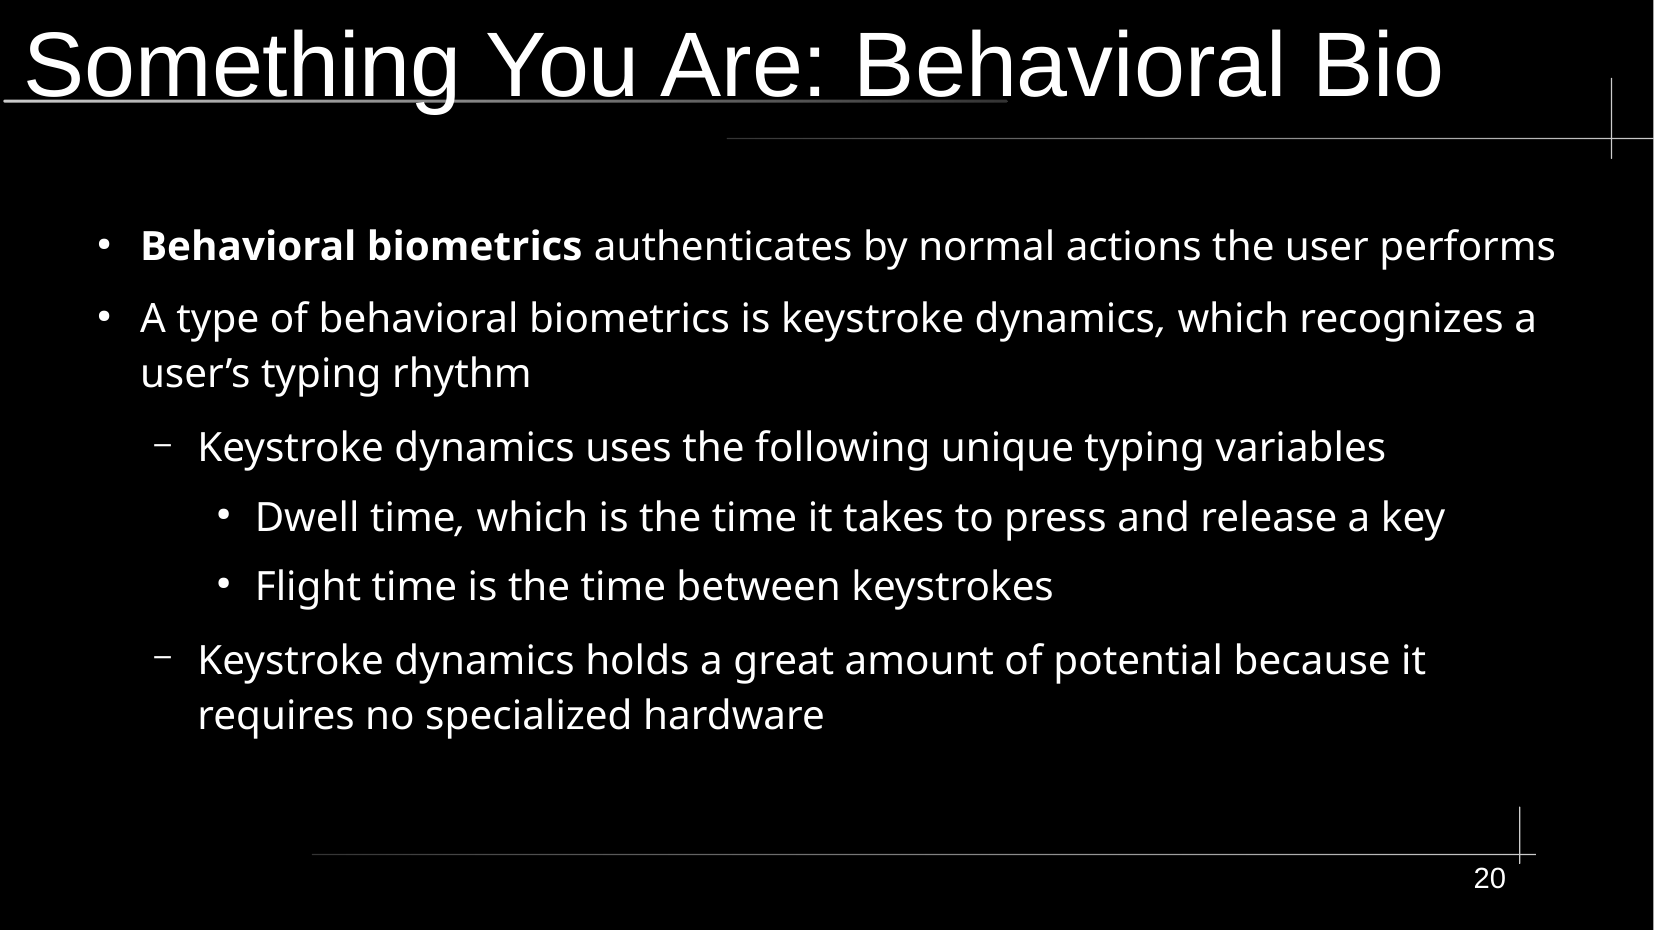

# Something You Are: Behavioral Bio
Behavioral biometrics authenticates by normal actions the user performs
A type of behavioral biometrics is keystroke dynamics, which recognizes a user’s typing rhythm
Keystroke dynamics uses the following unique typing variables
Dwell time, which is the time it takes to press and release a key
Flight time is the time between keystrokes
Keystroke dynamics holds a great amount of potential because it requires no specialized hardware
20